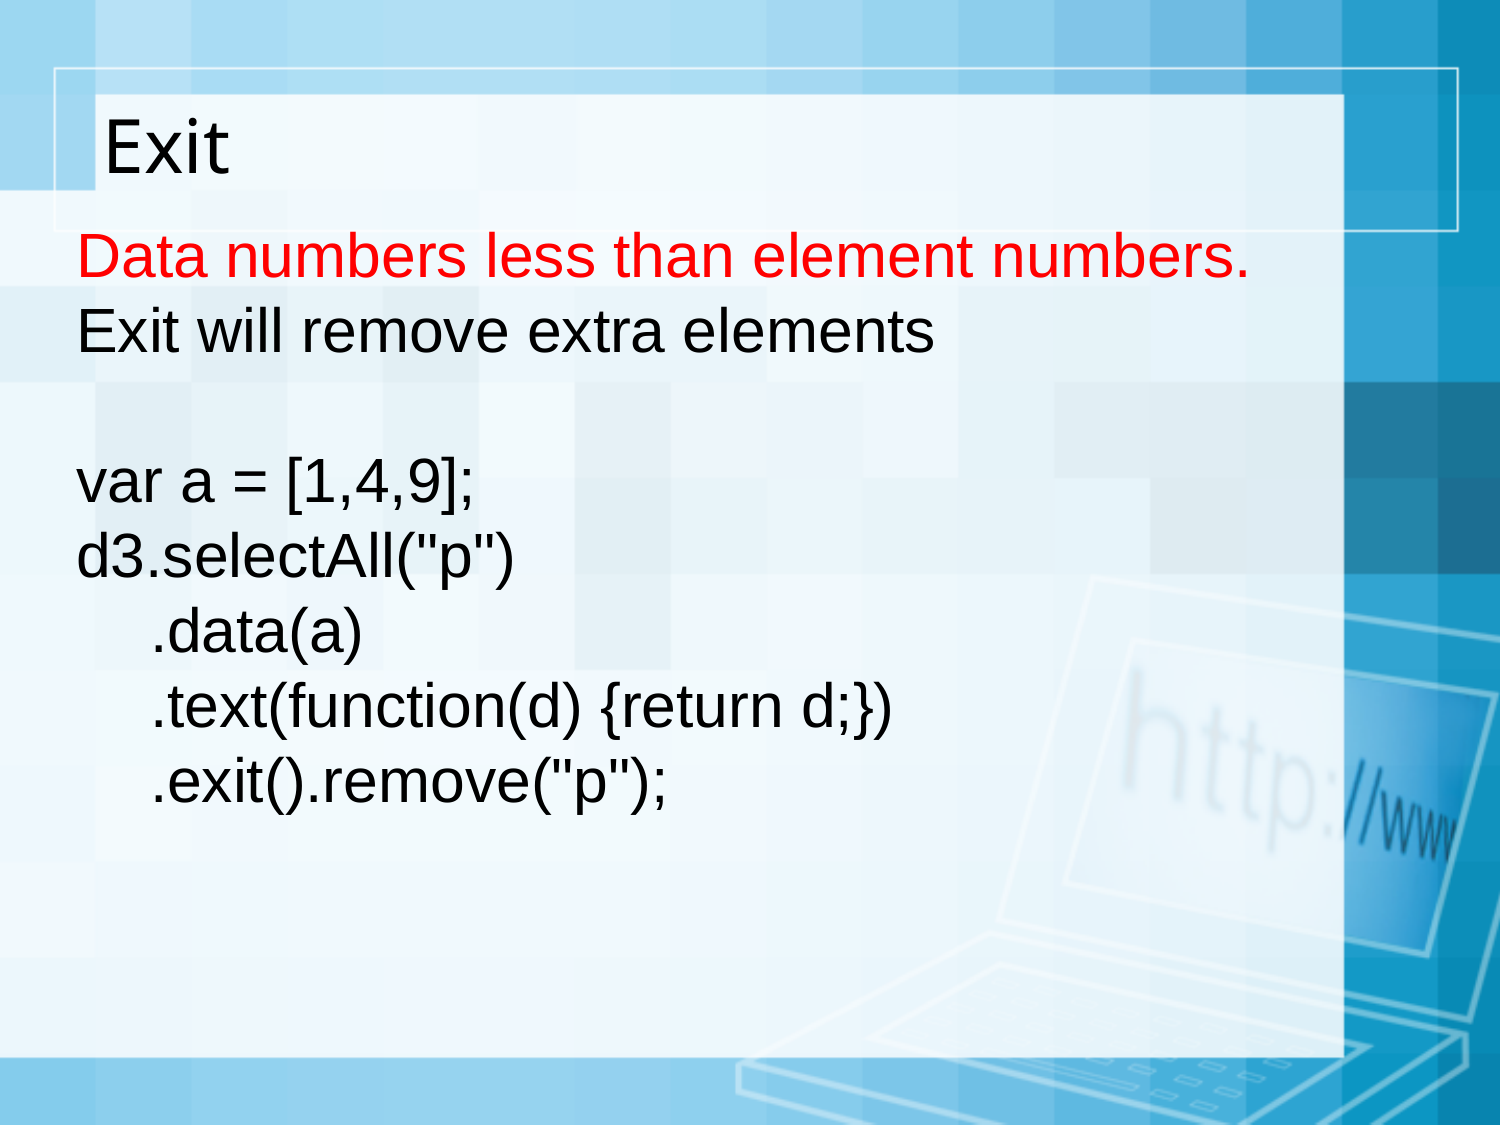

# Exit
Data numbers less than element numbers.
Exit will remove extra elements
var a = [1,4,9];
d3.selectAll("p")
	.data(a)
	.text(function(d) {return d;})
	.exit().remove("p");